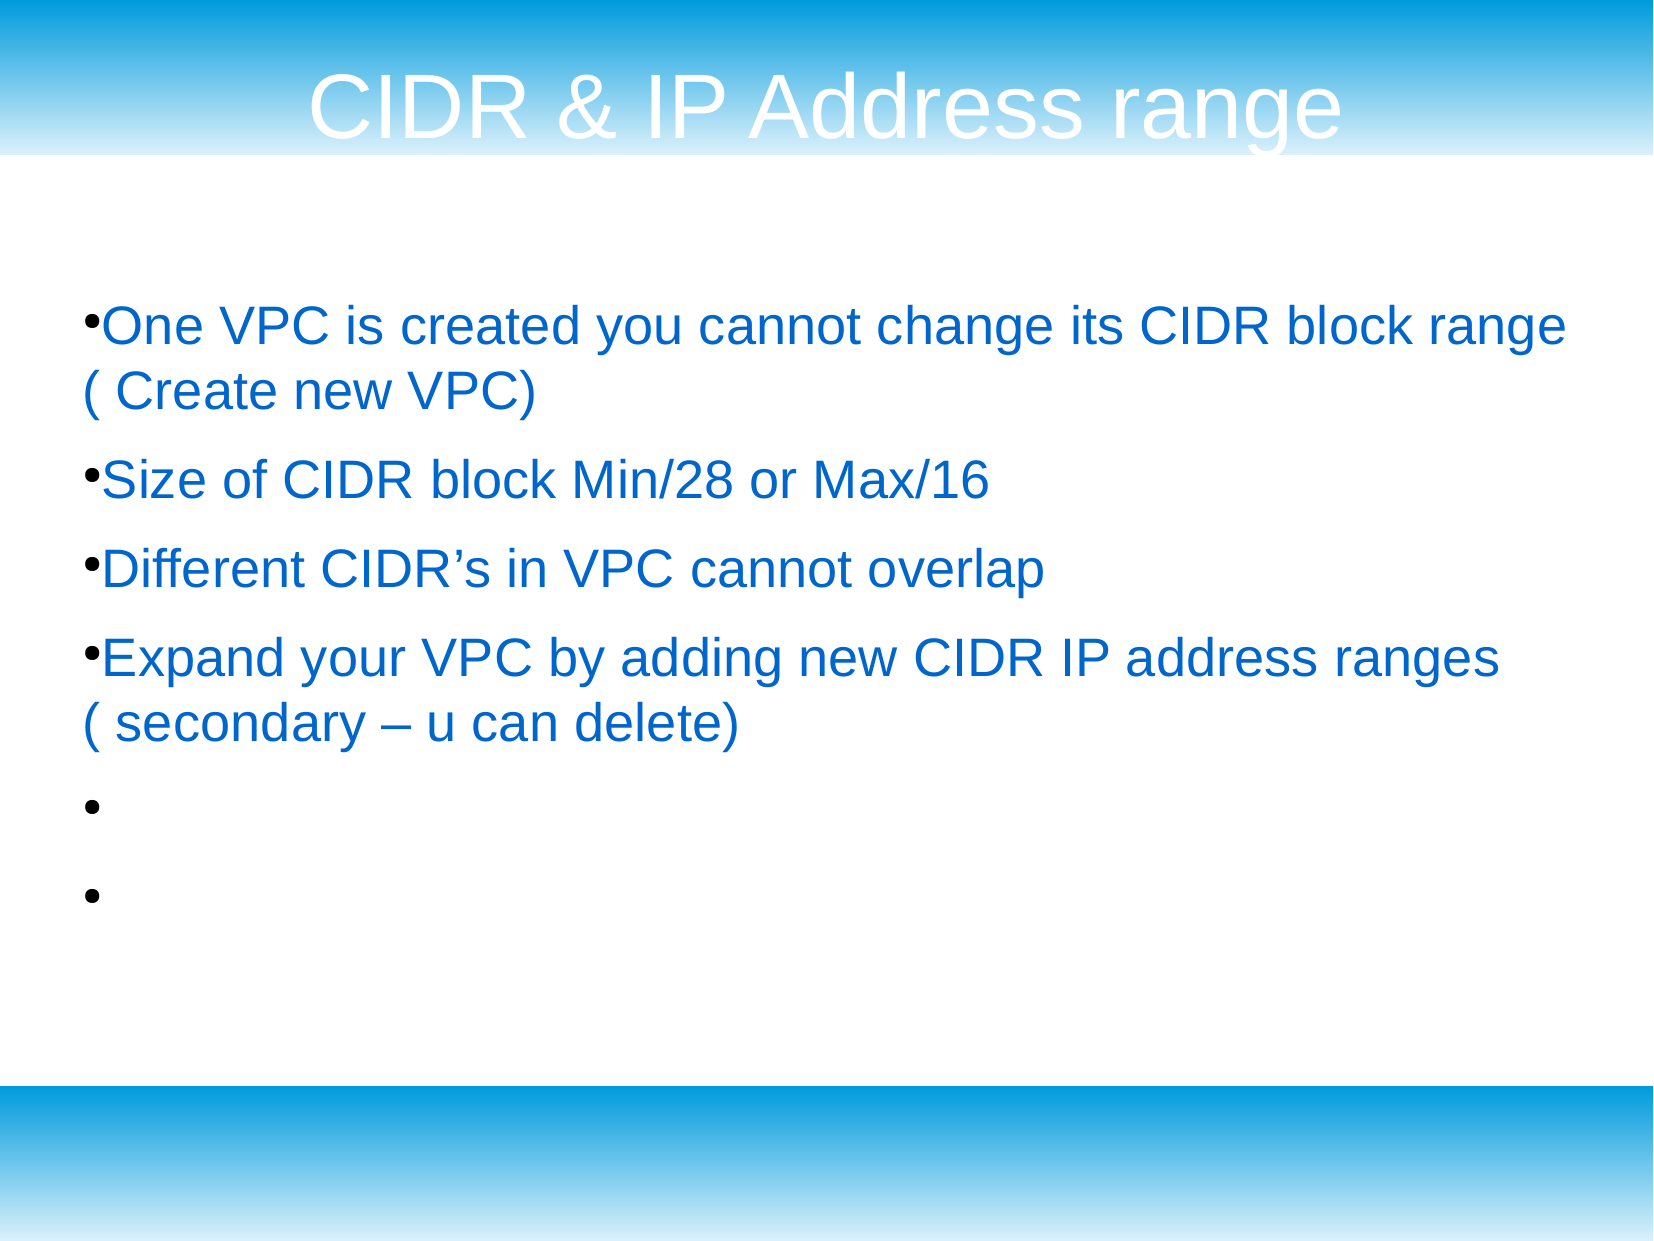

# CIDR & IP Address range
One VPC is created you cannot change its CIDR block range ( Create new VPC)
Size of CIDR block Min/28 or Max/16
Different CIDR’s in VPC cannot overlap
Expand your VPC by adding new CIDR IP address ranges ( secondary – u can delete)